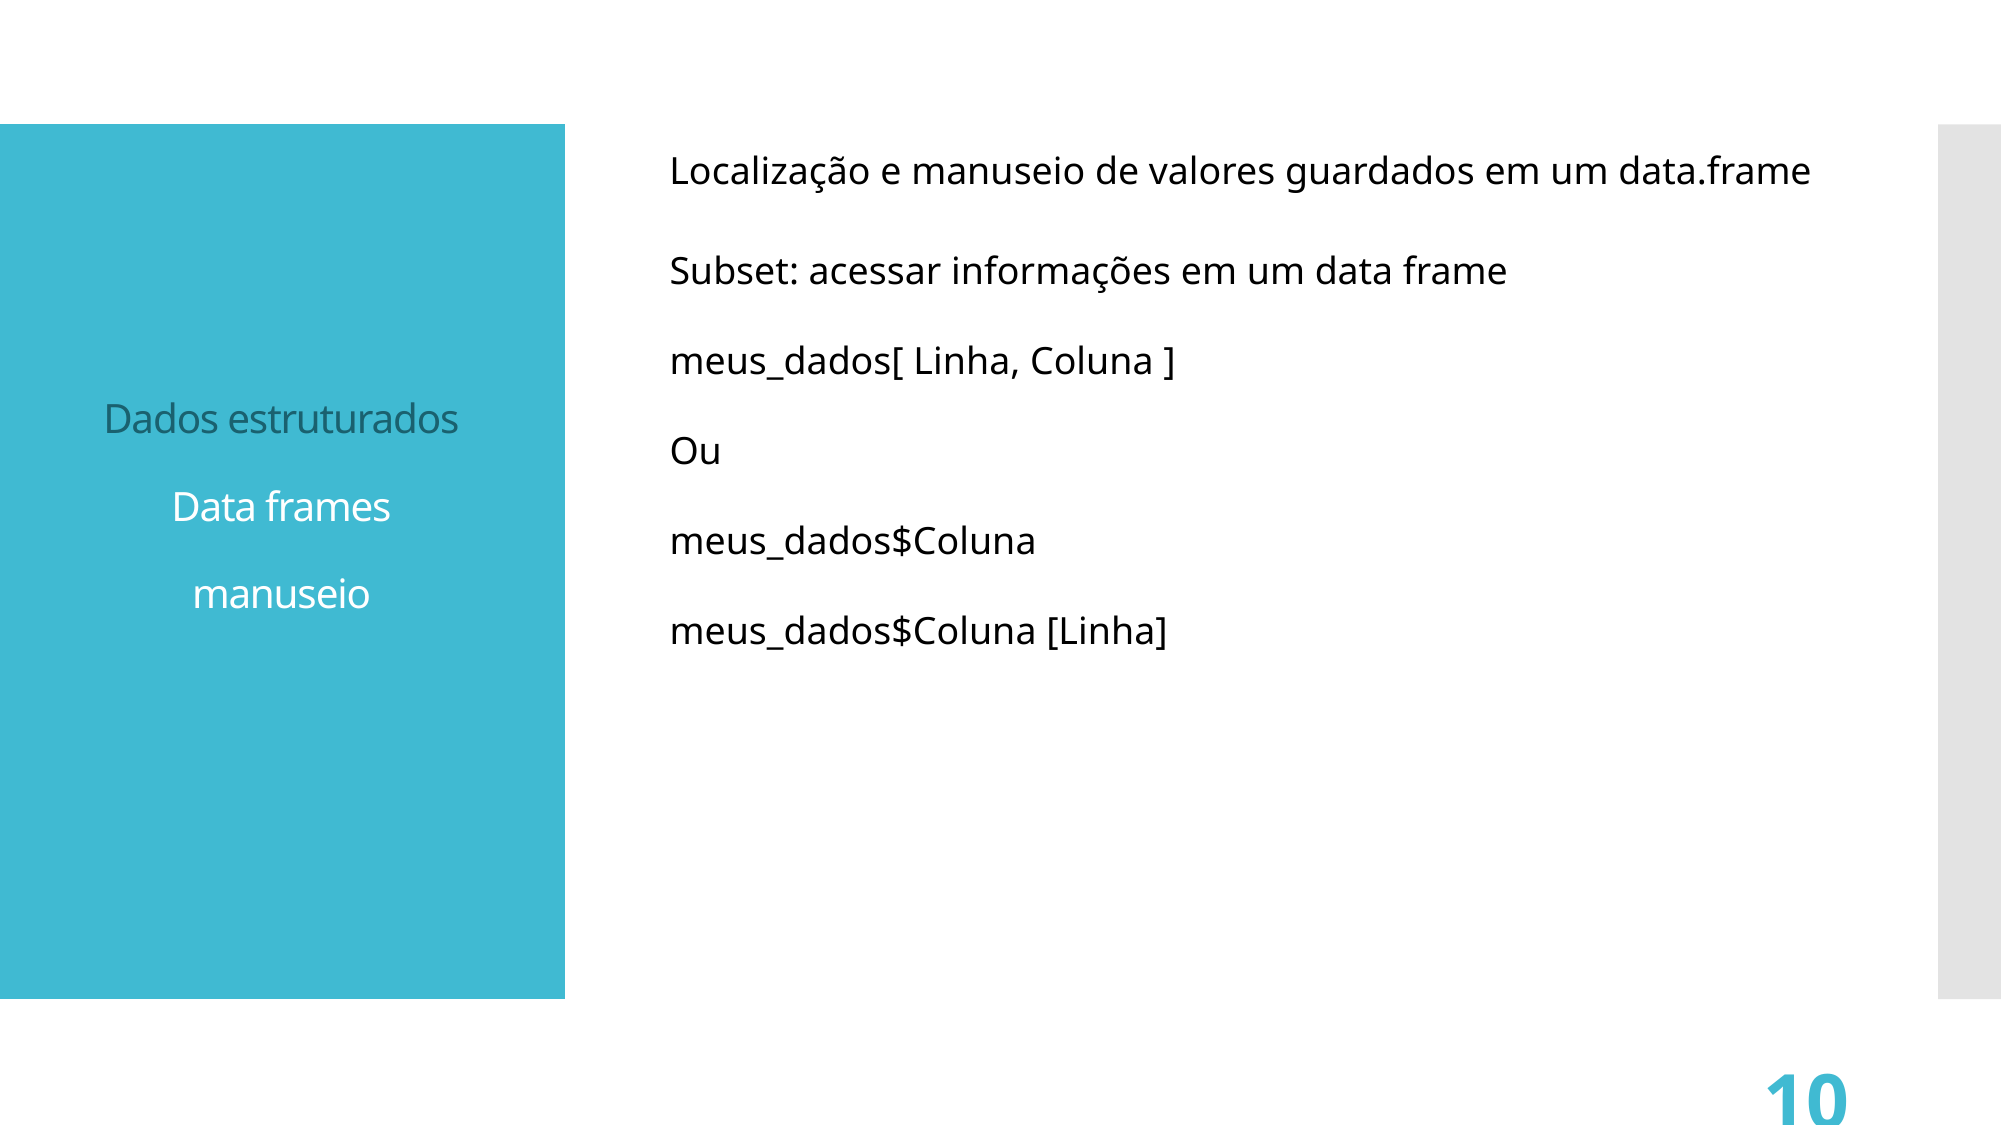

Localização e manuseio de valores guardados em um data.frame
Subset: acessar informações em um data frame
meus_dados[ Linha, Coluna ]
Ou
meus_dados$Coluna
meus_dados$Coluna [Linha]
Dados estruturados
Data frames
manuseio